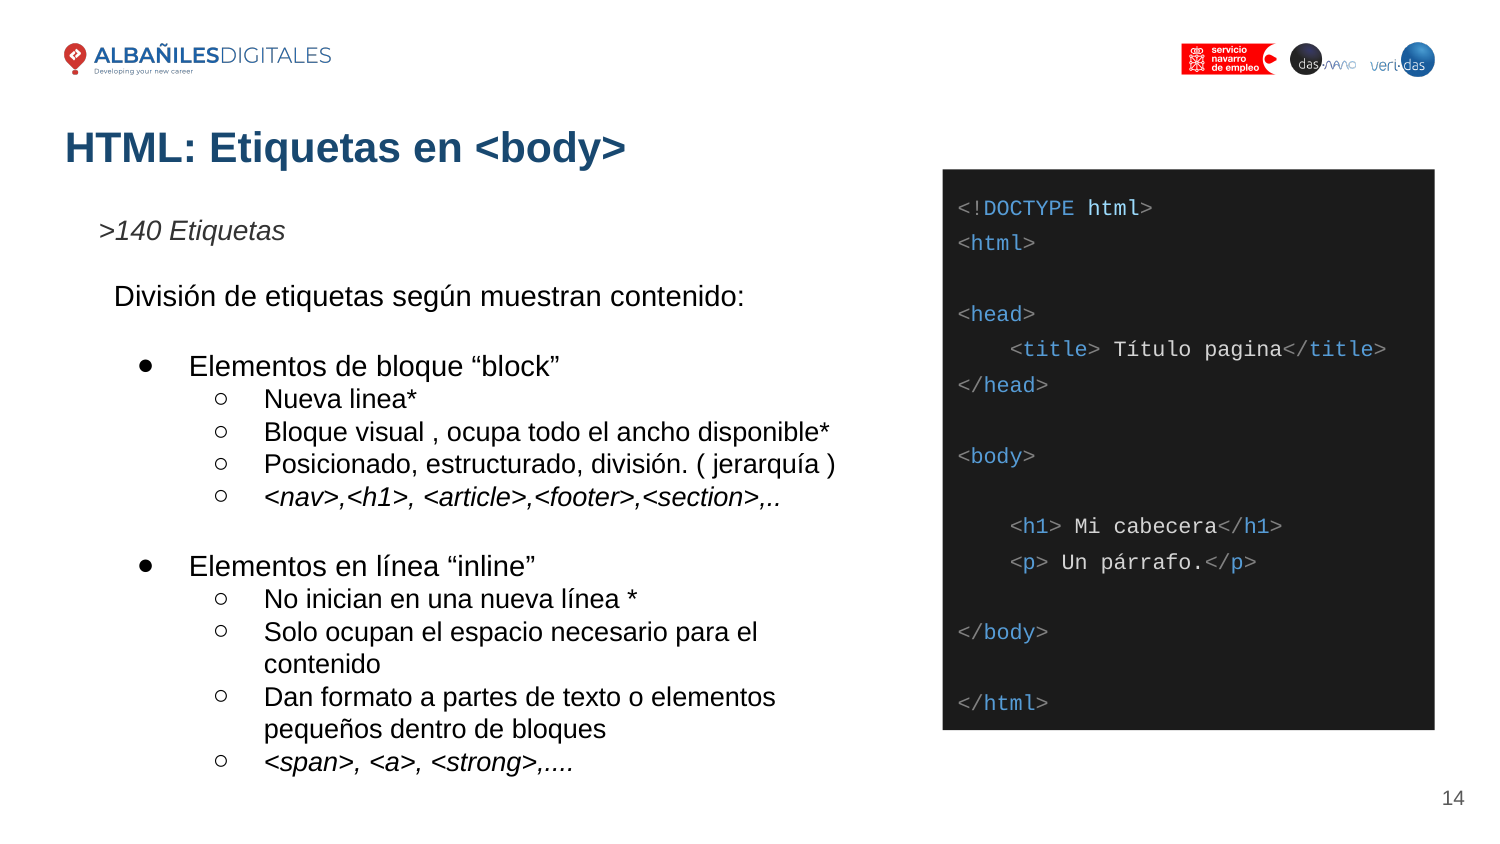

HTML: Etiquetas en <body>
<!DOCTYPE html>
<html>
<head>
 <title> Título pagina</title>
</head>
<body>
 <h1> Mi cabecera</h1>
 <p> Un párrafo.</p>
</body>
</html>
>140 Etiquetas
División de etiquetas según muestran contenido:
Elementos de bloque “block”
Nueva linea*
Bloque visual , ocupa todo el ancho disponible*
Posicionado, estructurado, división. ( jerarquía )
<nav>,<h1>, <article>,<footer>,<section>,..
Elementos en línea “inline”
No inician en una nueva línea *
Solo ocupan el espacio necesario para el contenido
Dan formato a partes de texto o elementos pequeños dentro de bloques
<span>, <a>, <strong>,....